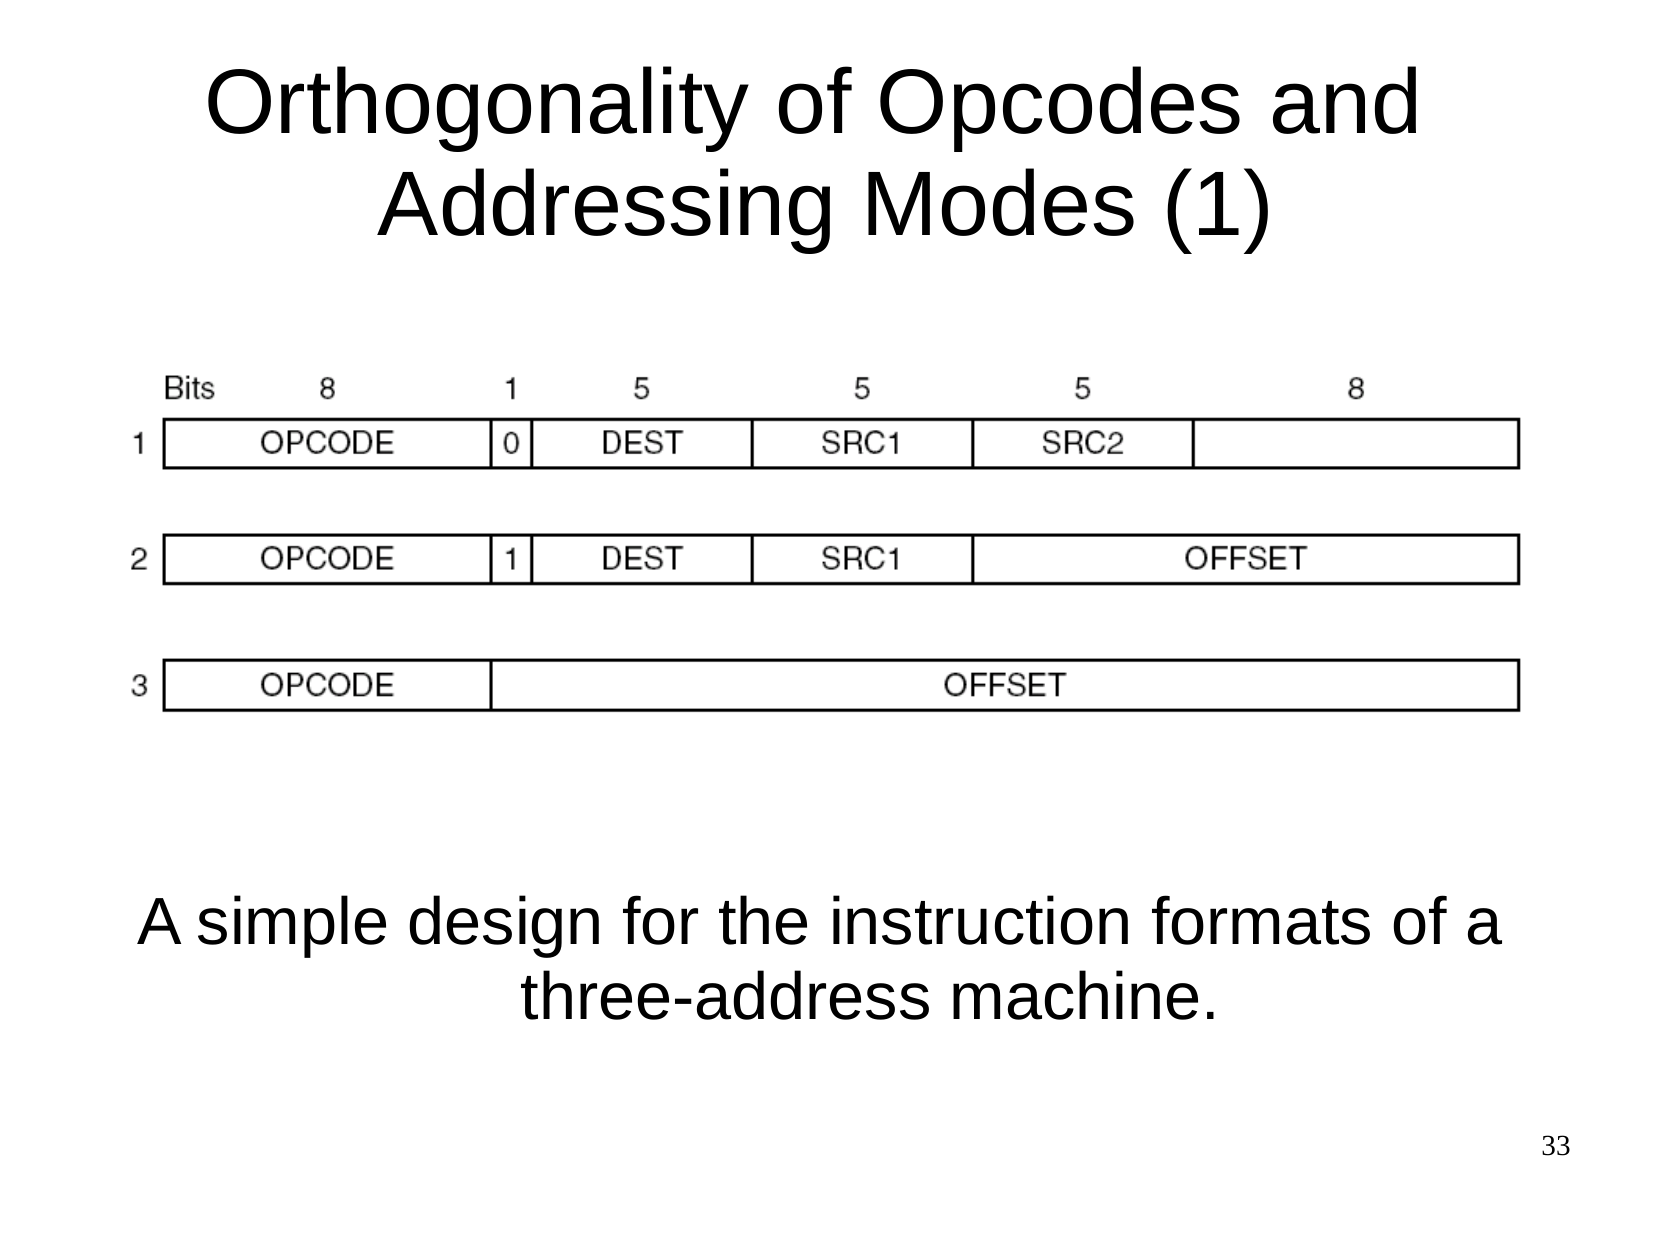

# Orthogonality of Opcodes and Addressing Modes (1)
A simple design for the instruction formats of a three-address machine.
33